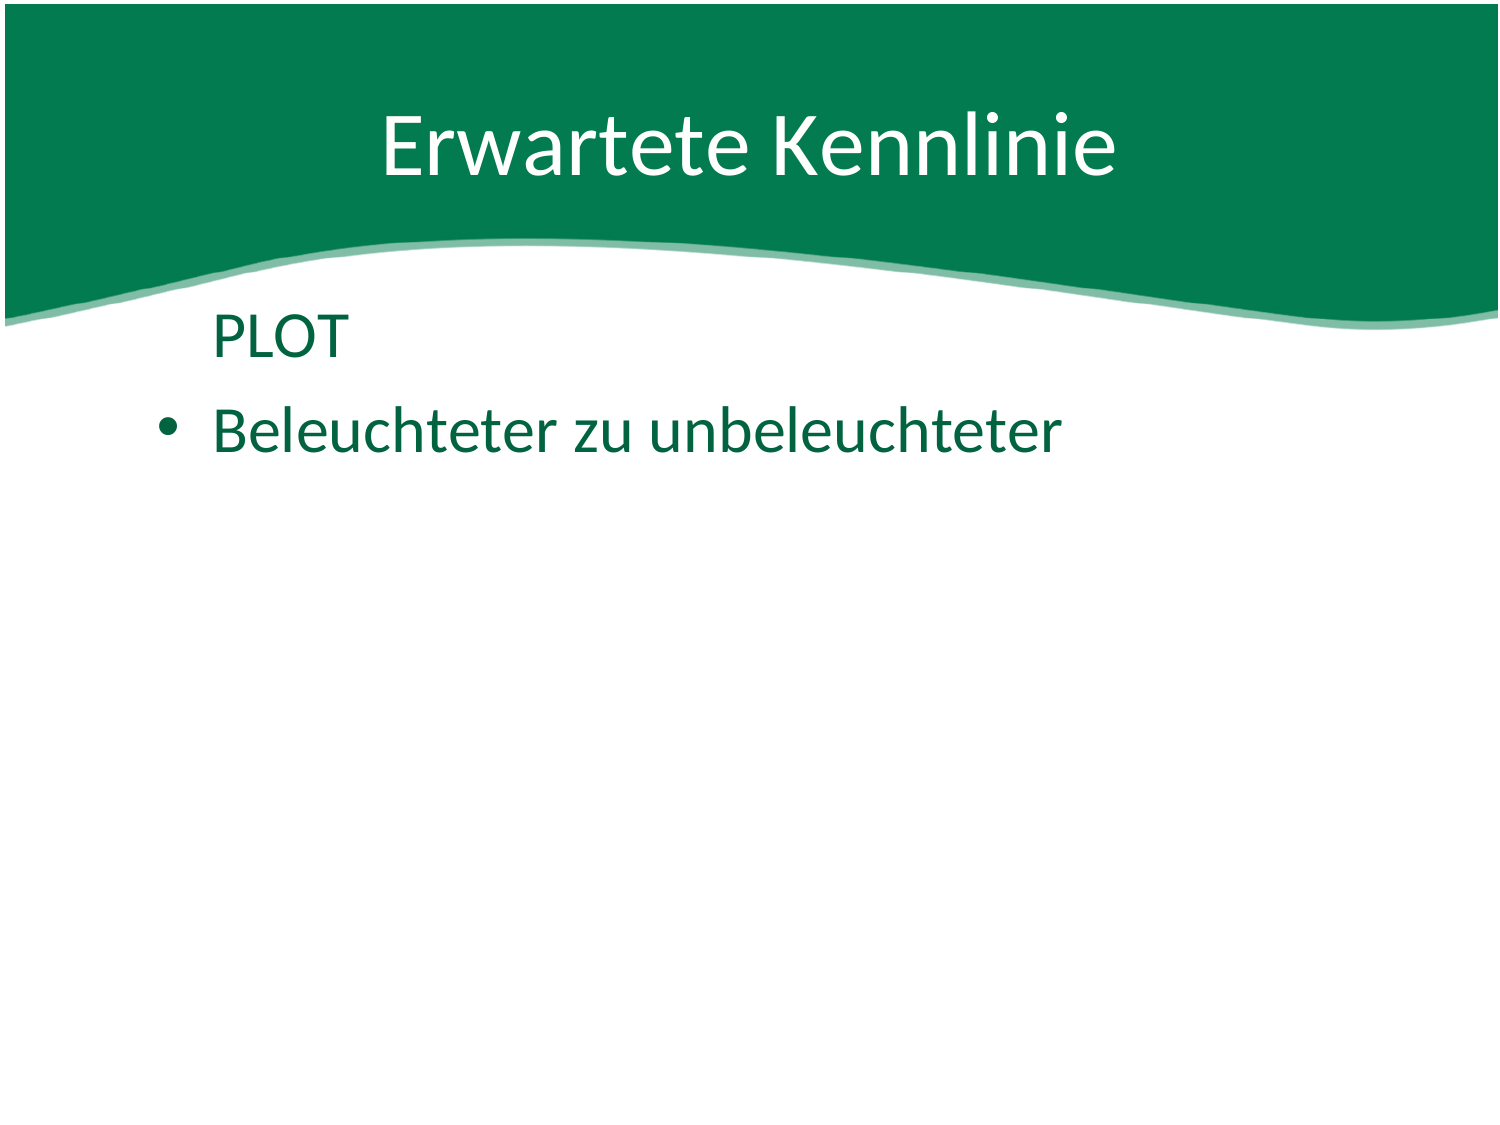

# Erwartete Kennlinie
PLOT
Beleuchteter zu unbeleuchteter